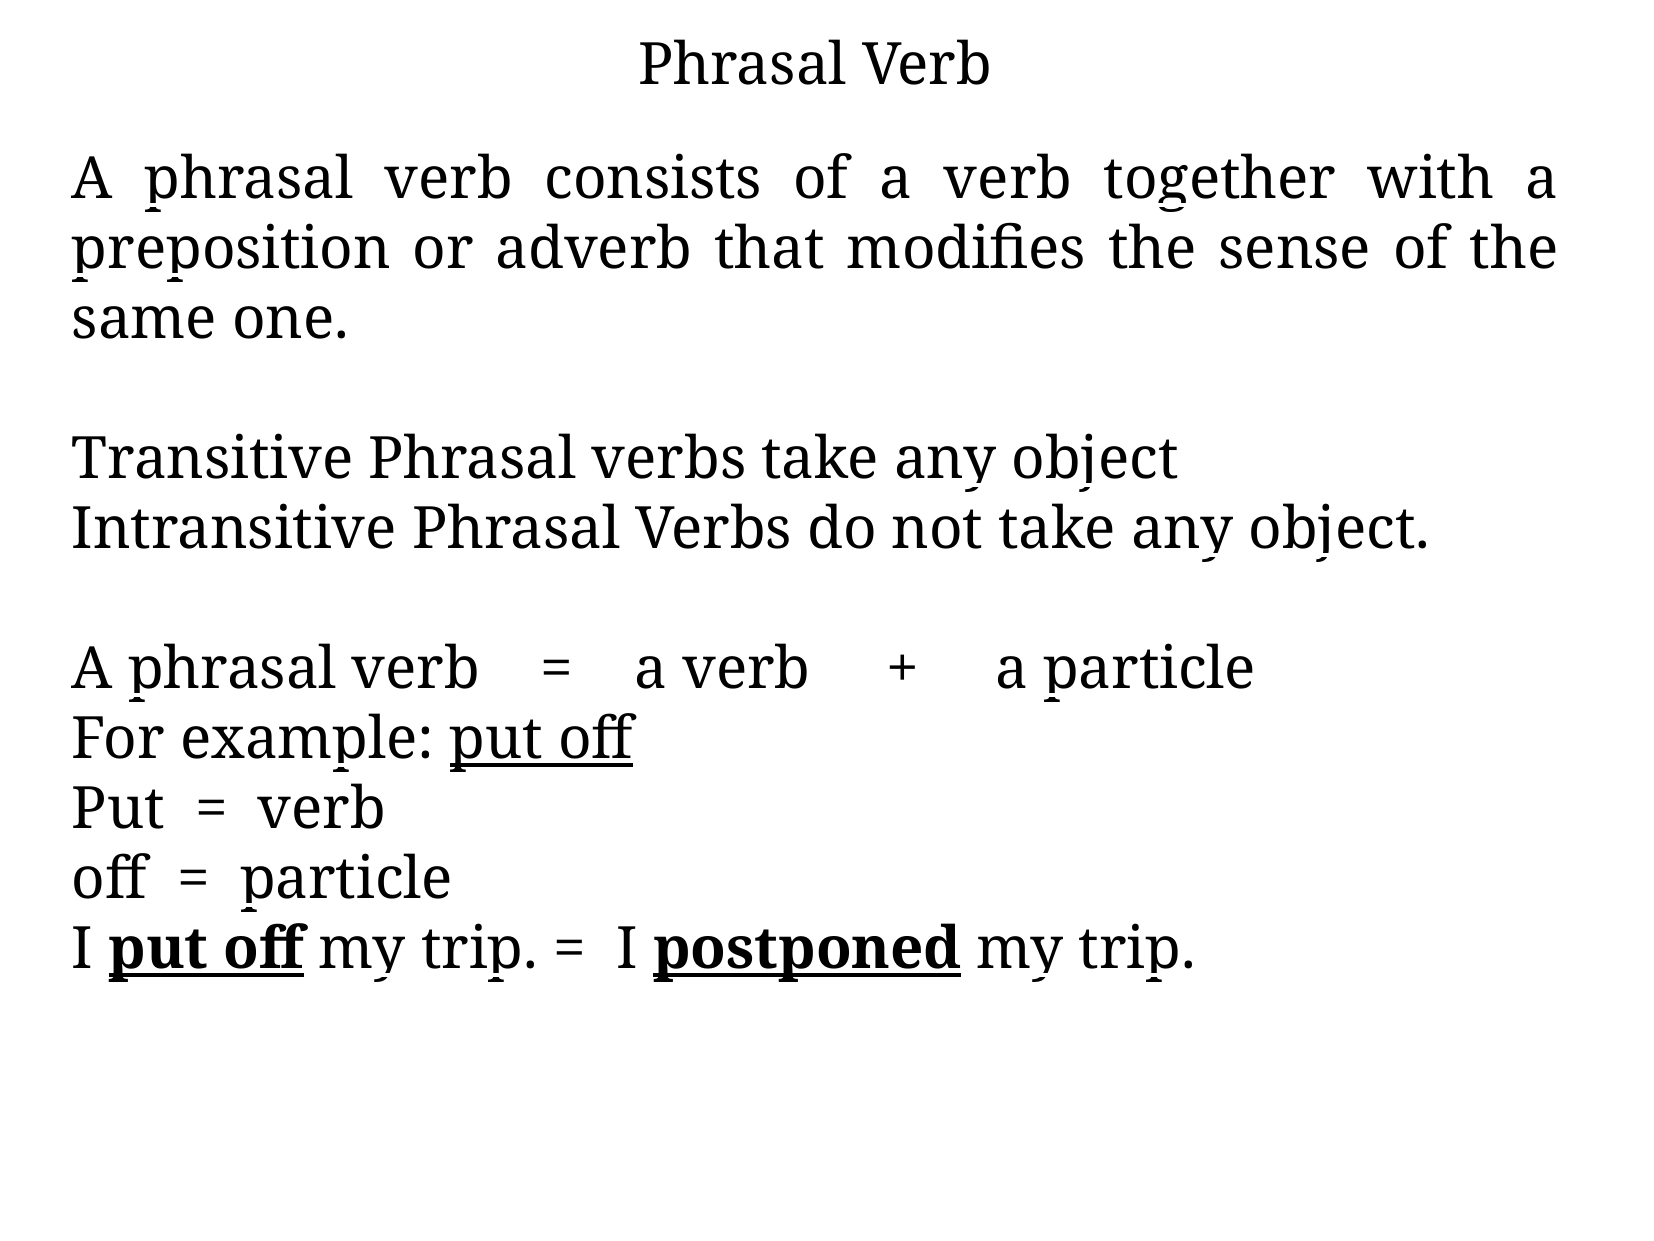

Phrasal Verb
A phrasal verb consists of a verb together with a preposition or adverb that modifies the sense of the same one.
Transitive Phrasal verbs take any object
Intransitive Phrasal Verbs do not take any object.
A phrasal verb = a verb + a particle
For example: put off
Put = verb
off = particle
I put off my trip. = I postponed my trip.